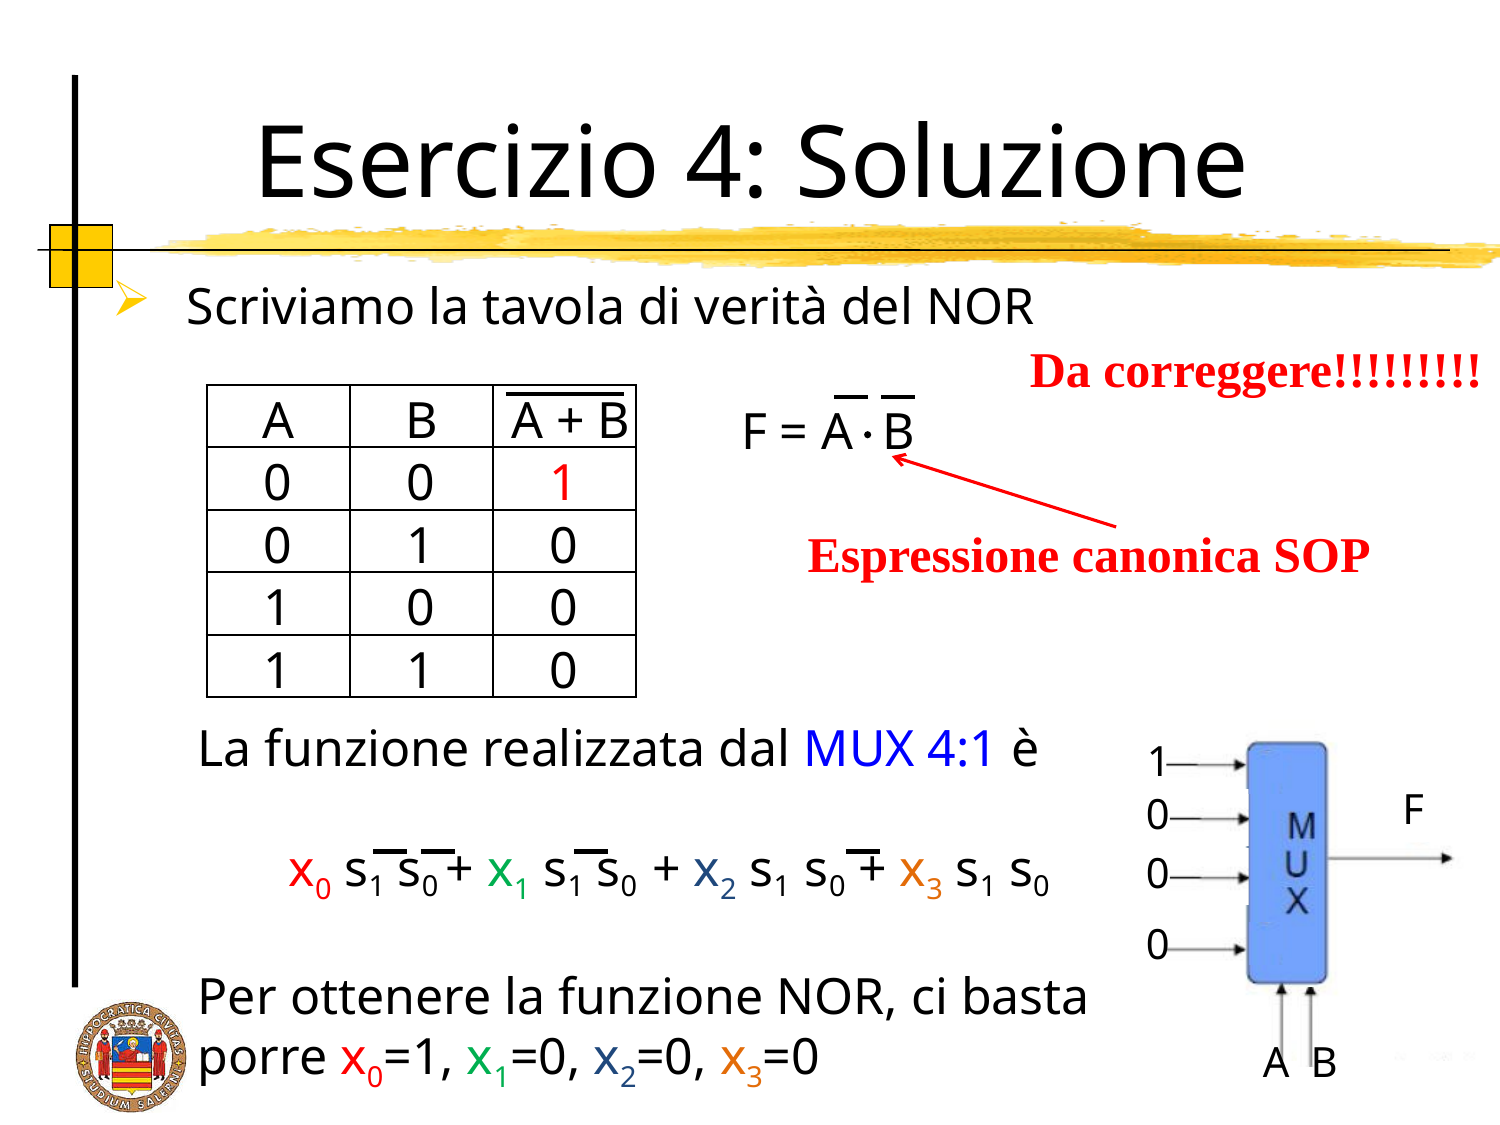

# Esercizio 4: Soluzione
Scriviamo la tavola di verità del NOR
Da correggere!!!!!!!!!
| A | B | A + B |
| --- | --- | --- |
| 0 | 0 | 1 |
| 0 | 1 | 0 |
| 1 | 0 | 0 |
| 1 | 1 | 0 |
F = AB
Espressione canonica SOP
La funzione realizzata dal MUX 4:1 è
 x0 s1 s0 + x1 s1 s0 + x2 s1 s0 + x3 s1 s0
Per ottenere la funzione NOR, ci basta
porre x0=1, x1=0, x2=0, x3=0
1
F
0
0
0
A
B